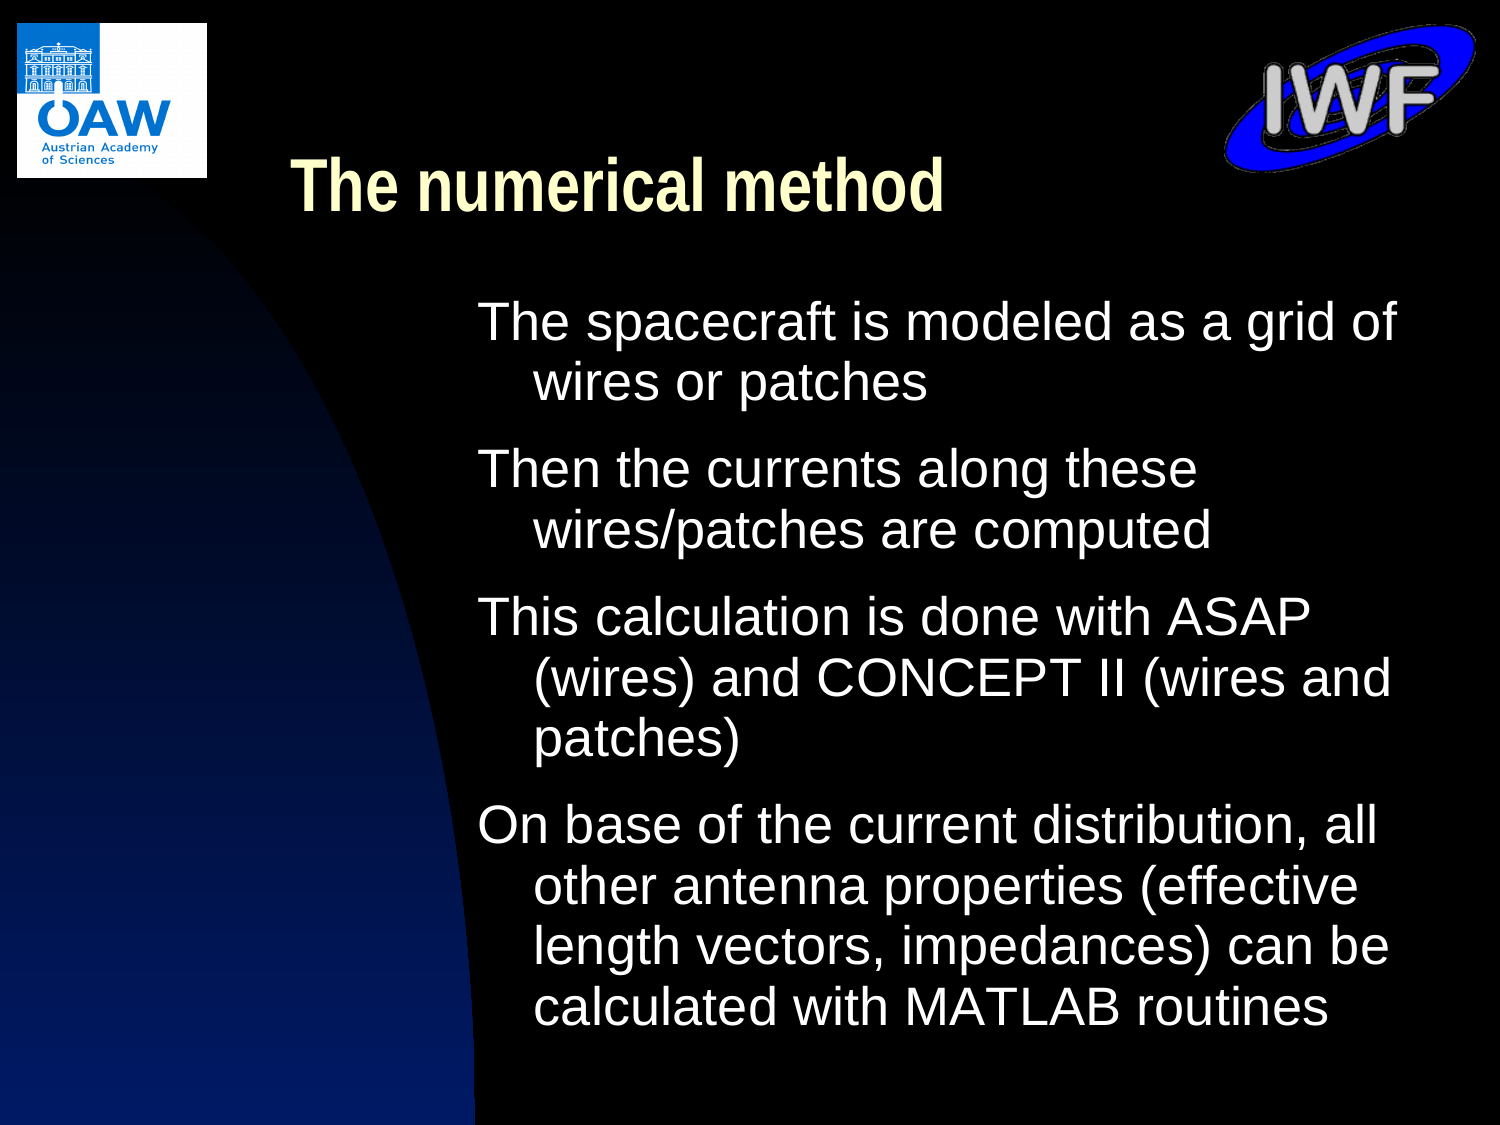

# The numerical method
The spacecraft is modeled as a grid of wires or patches
Then the currents along these wires/patches are computed
This calculation is done with ASAP (wires) and CONCEPT II (wires and patches)
On base of the current distribution, all other antenna properties (effective length vectors, impedances) can be calculated with MATLAB routines